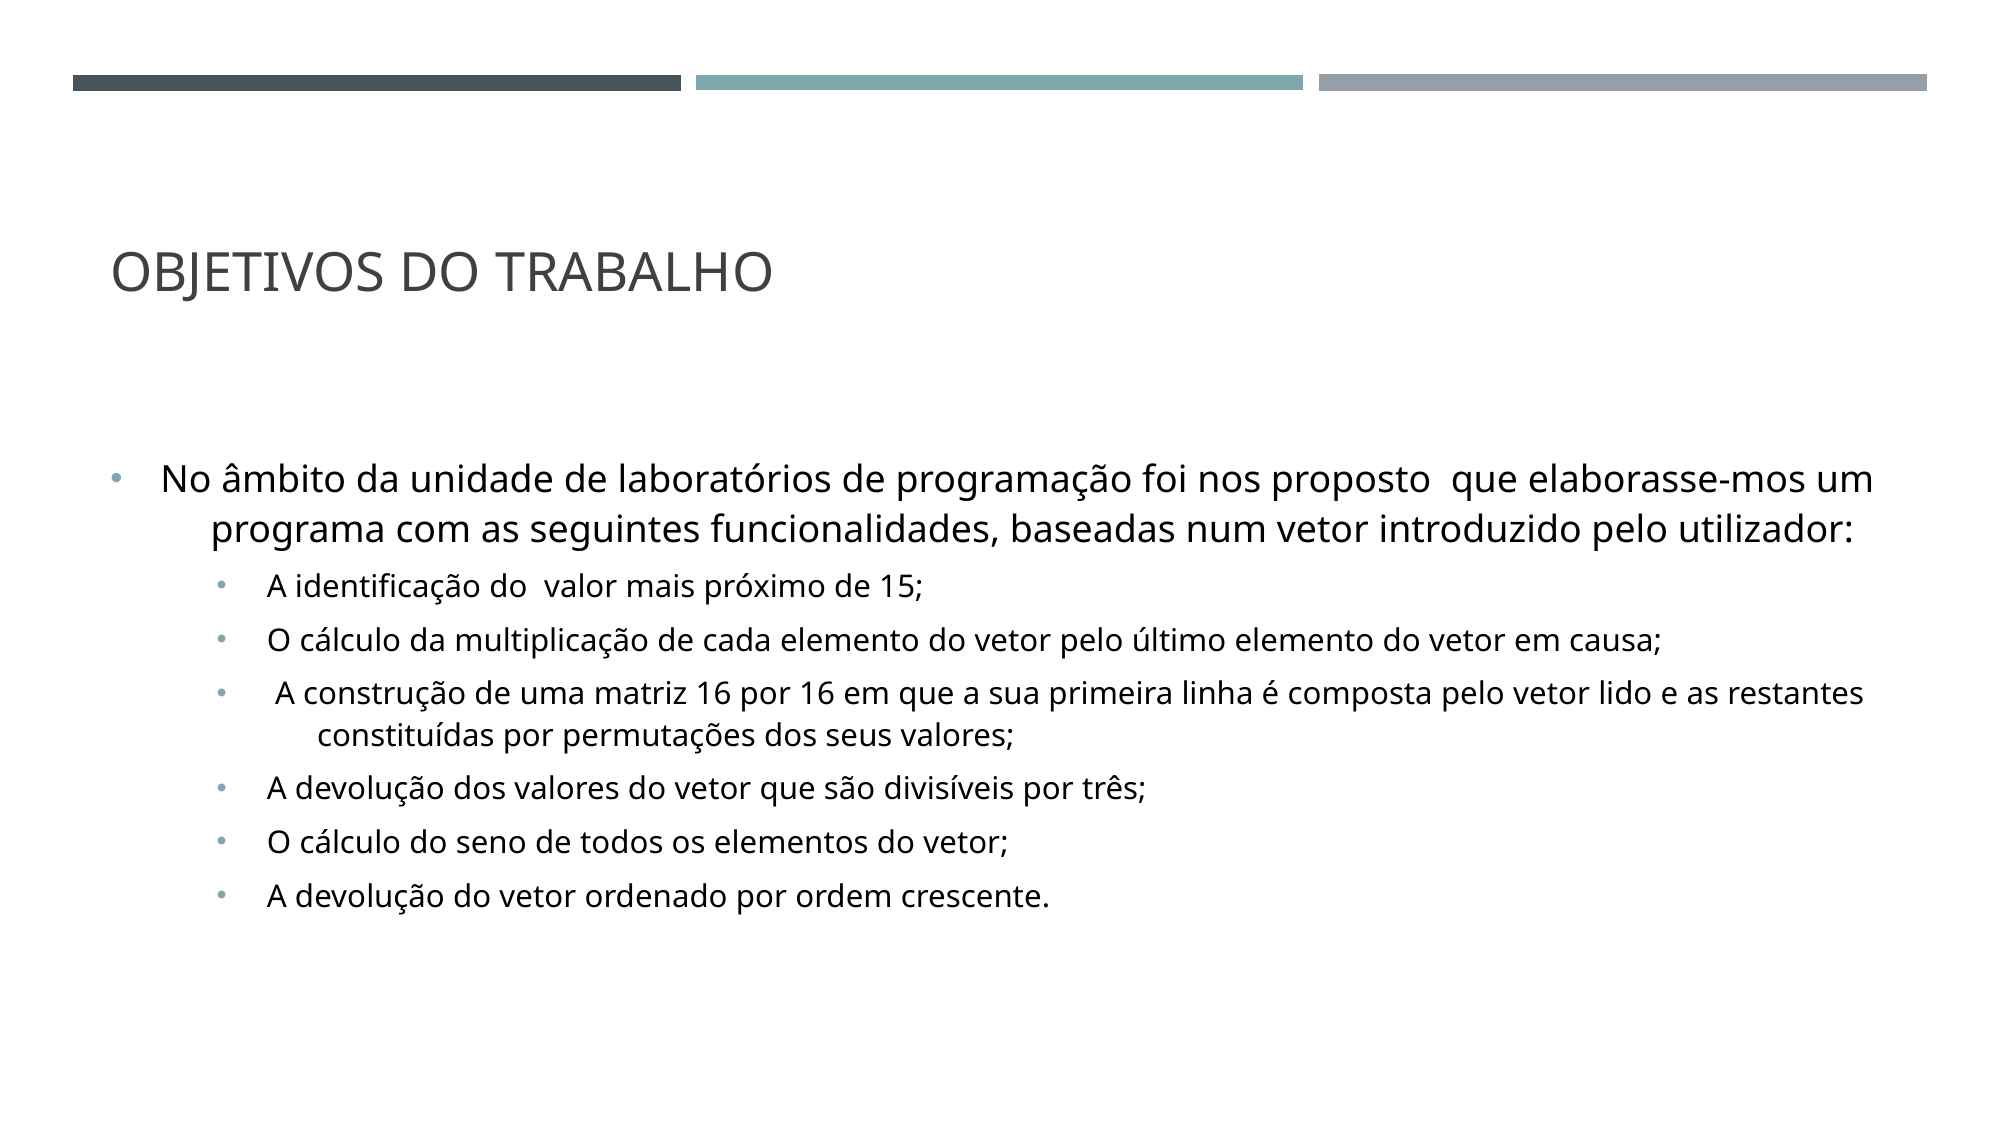

# Objetivos do trabalho
No âmbito da unidade de laboratórios de programação foi nos proposto que elaborasse-mos um programa com as seguintes funcionalidades, baseadas num vetor introduzido pelo utilizador:
A identificação do valor mais próximo de 15;
O cálculo da multiplicação de cada elemento do vetor pelo último elemento do vetor em causa;
 A construção de uma matriz 16 por 16 em que a sua primeira linha é composta pelo vetor lido e as restantes constituídas por permutações dos seus valores;
A devolução dos valores do vetor que são divisíveis por três;
O cálculo do seno de todos os elementos do vetor;
A devolução do vetor ordenado por ordem crescente.